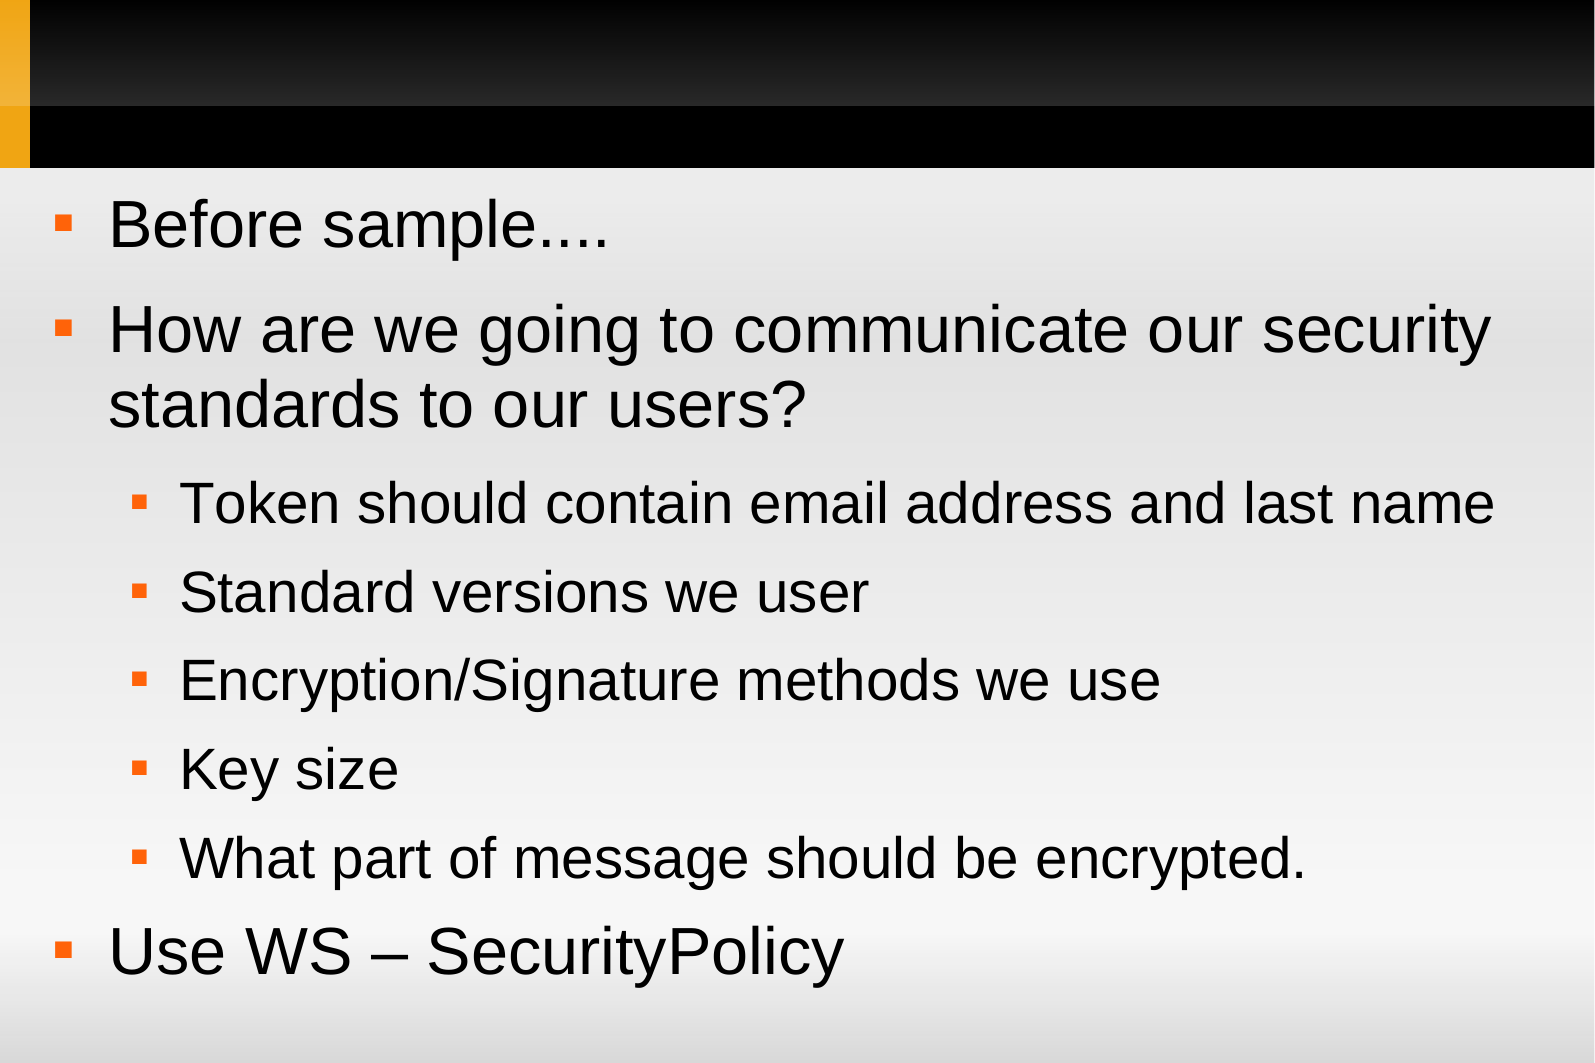

#
Before sample....
How are we going to communicate our security standards to our users?
Token should contain email address and last name
Standard versions we user
Encryption/Signature methods we use
Key size
What part of message should be encrypted.
Use WS – SecurityPolicy